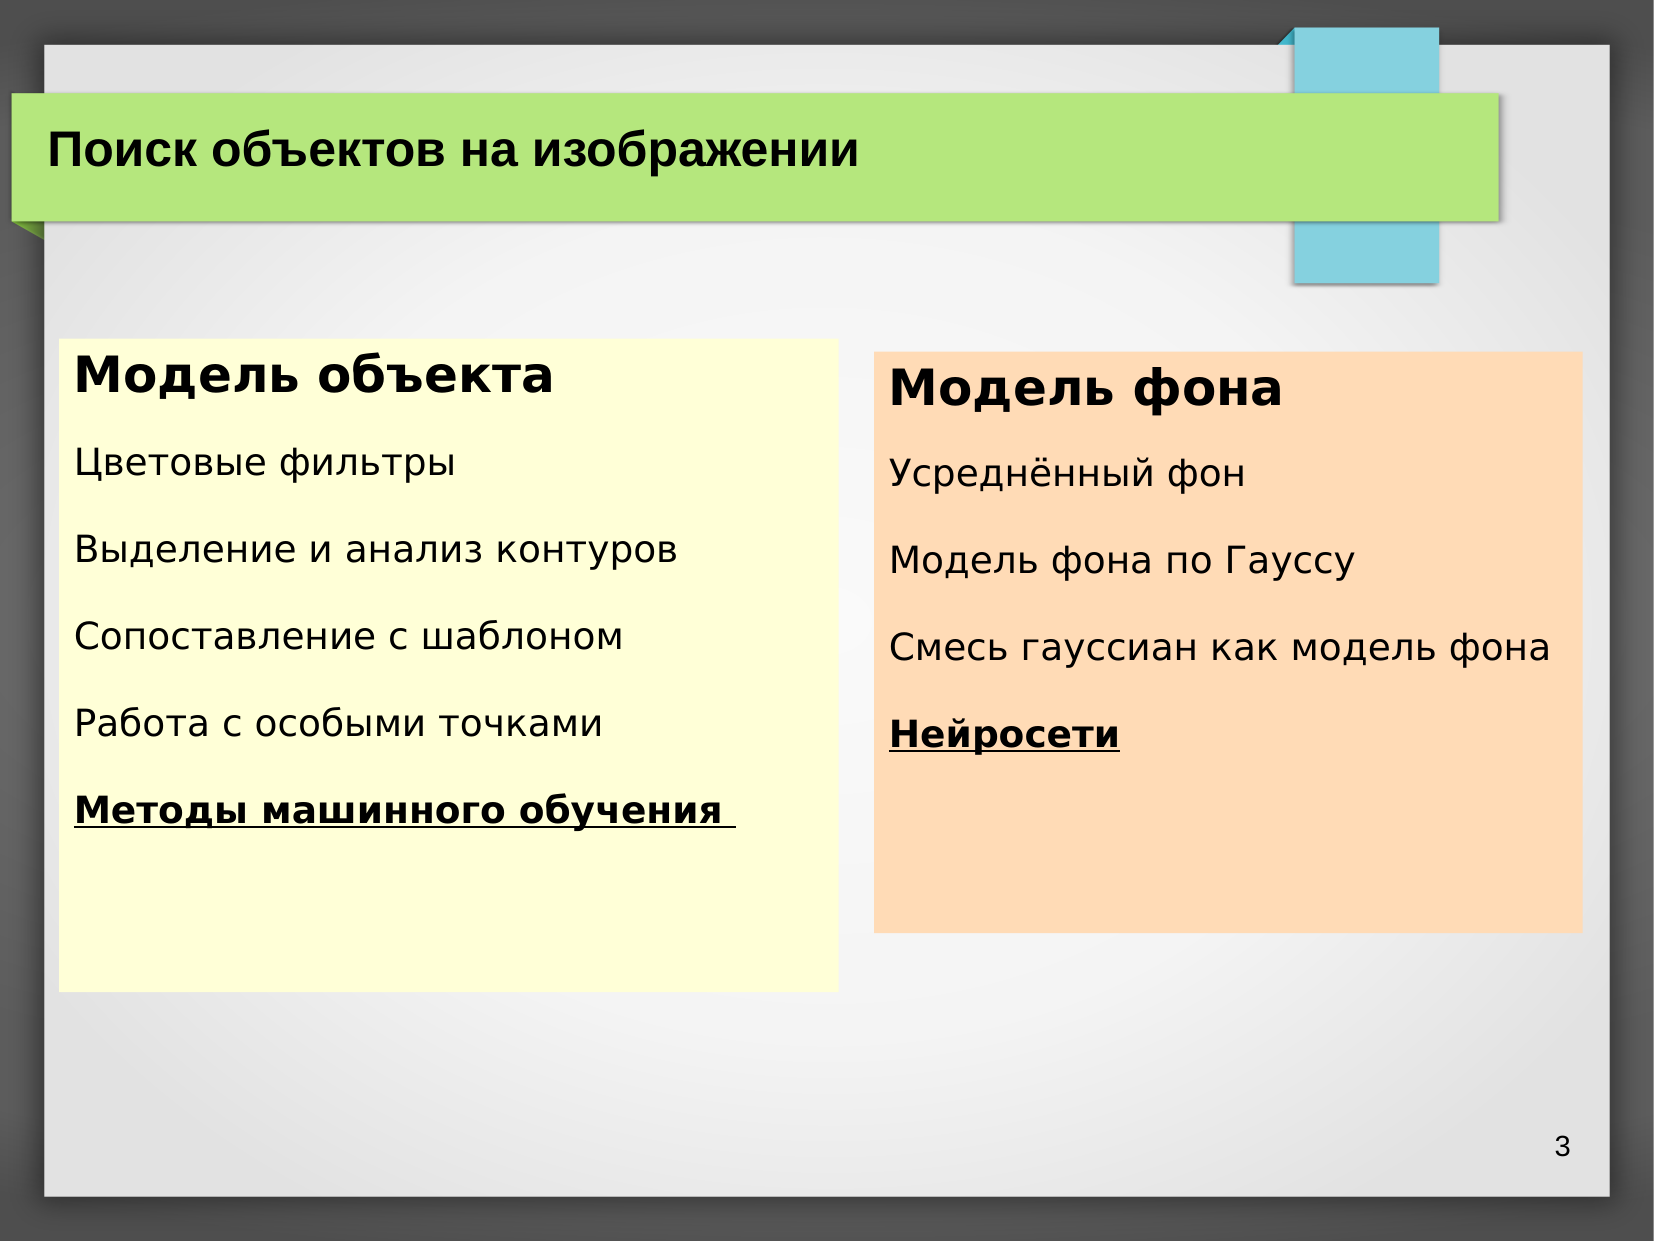

# Поиск объектов на изображении
Модель объекта
Цветовые фильтры
Выделение и анализ контуров
Сопоставление с шаблоном
Работа с особыми точками
Методы машинного обучения
Модель фона
Усреднённый фон
Модель фона по Гауссу
Смесь гауссиан как модель фона
Нейросети
3